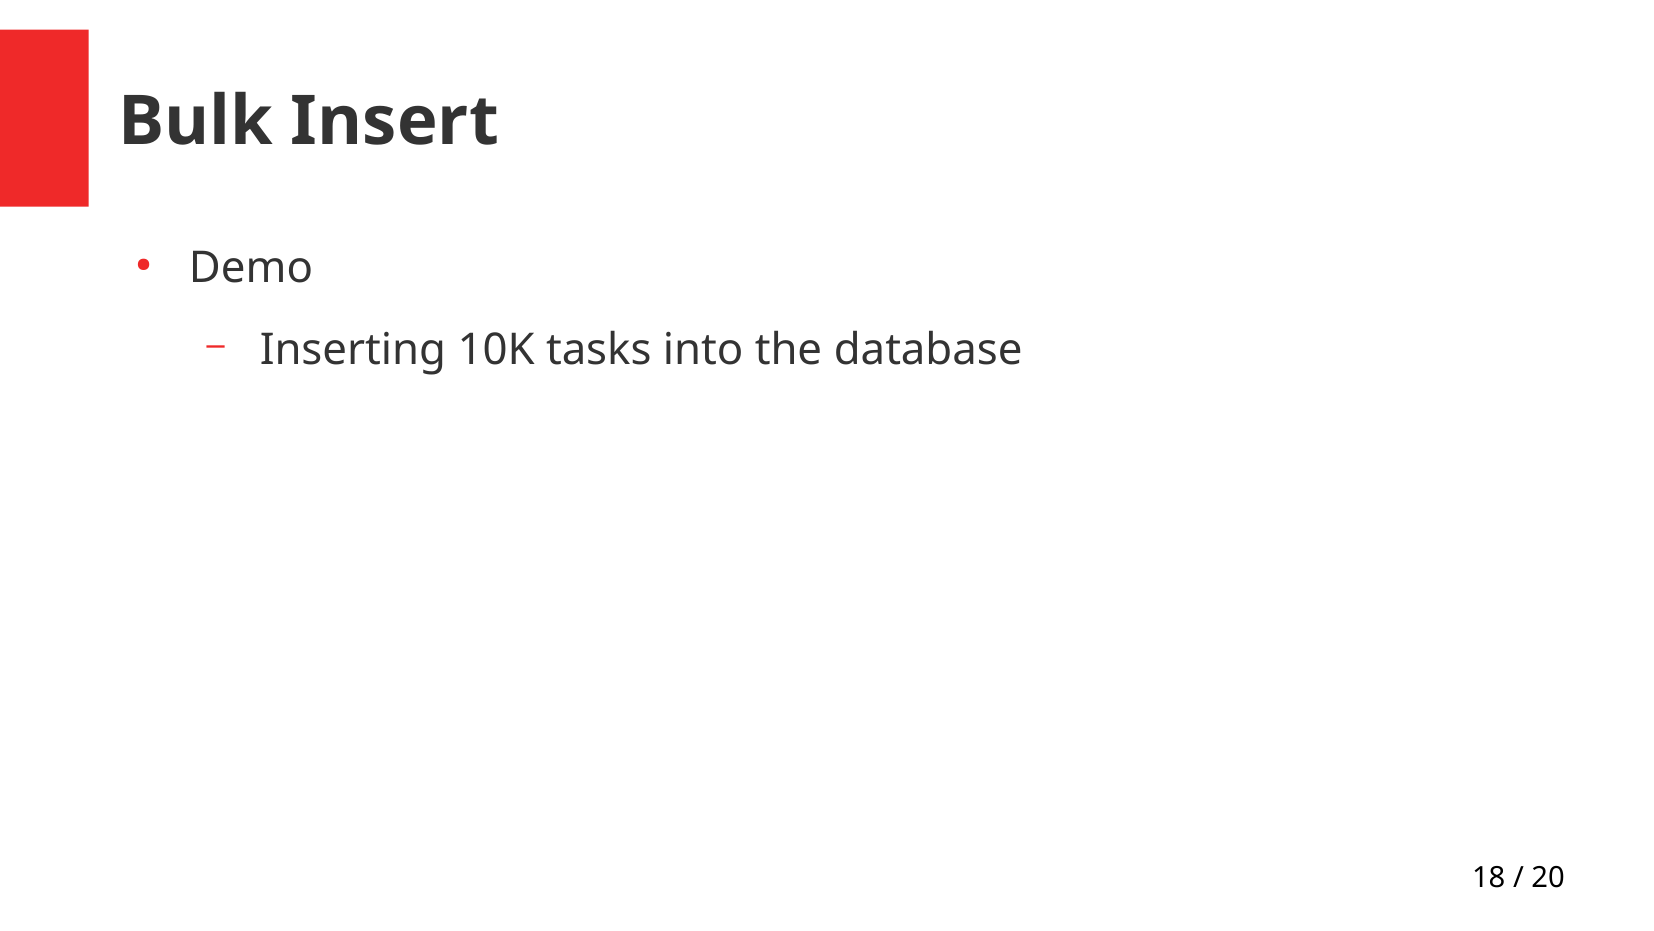

# Bulk Insert
Demo
Inserting 10K tasks into the database
18